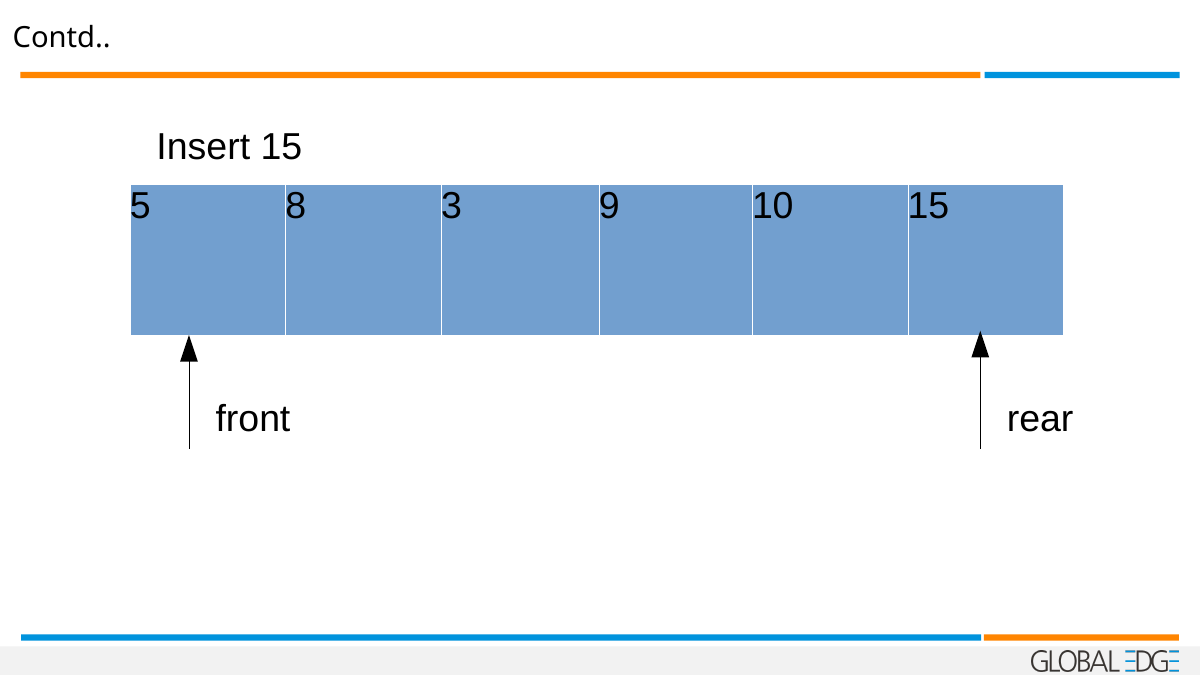

# Contd..
Insert 15
| 5 | 8 | 3 | 9 | 10 | 15 |
| --- | --- | --- | --- | --- | --- |
front
rear